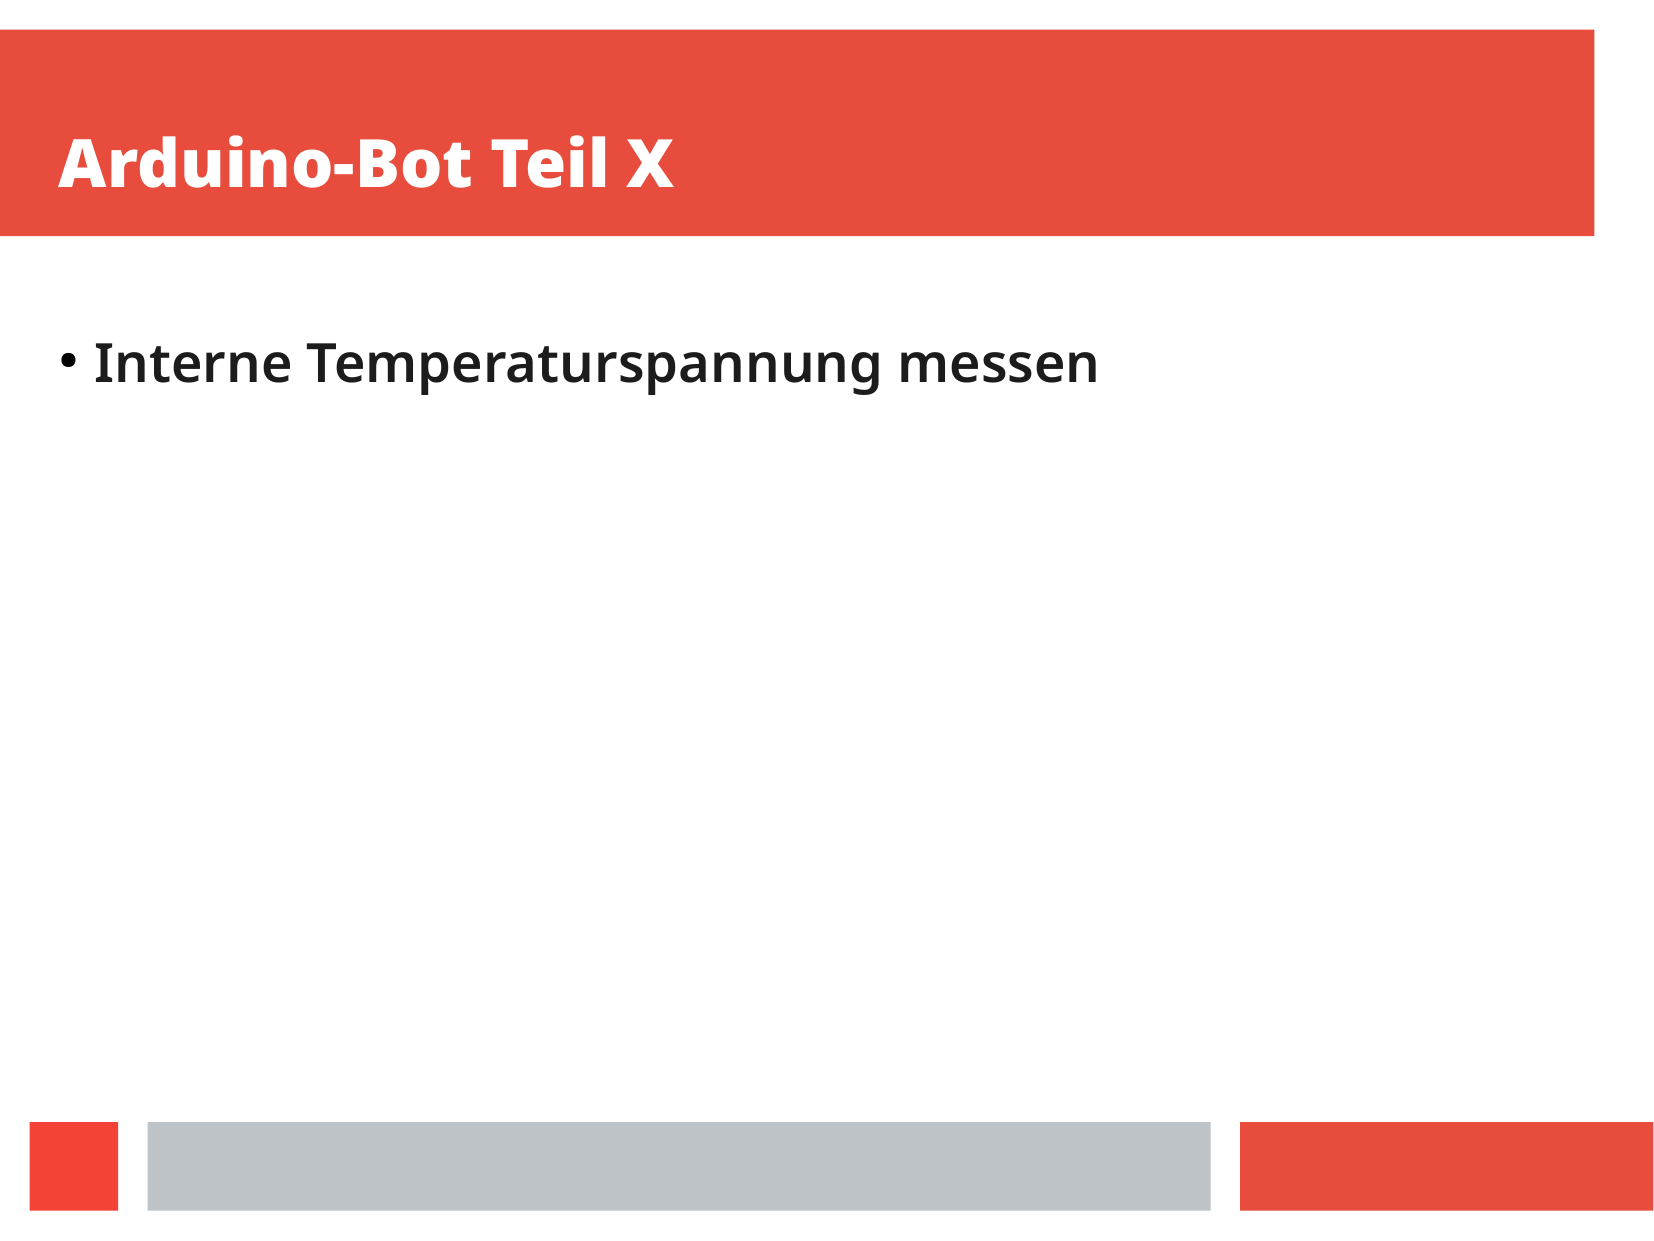

# Arduino-Bot Teil X
Interne Temperaturspannung messen